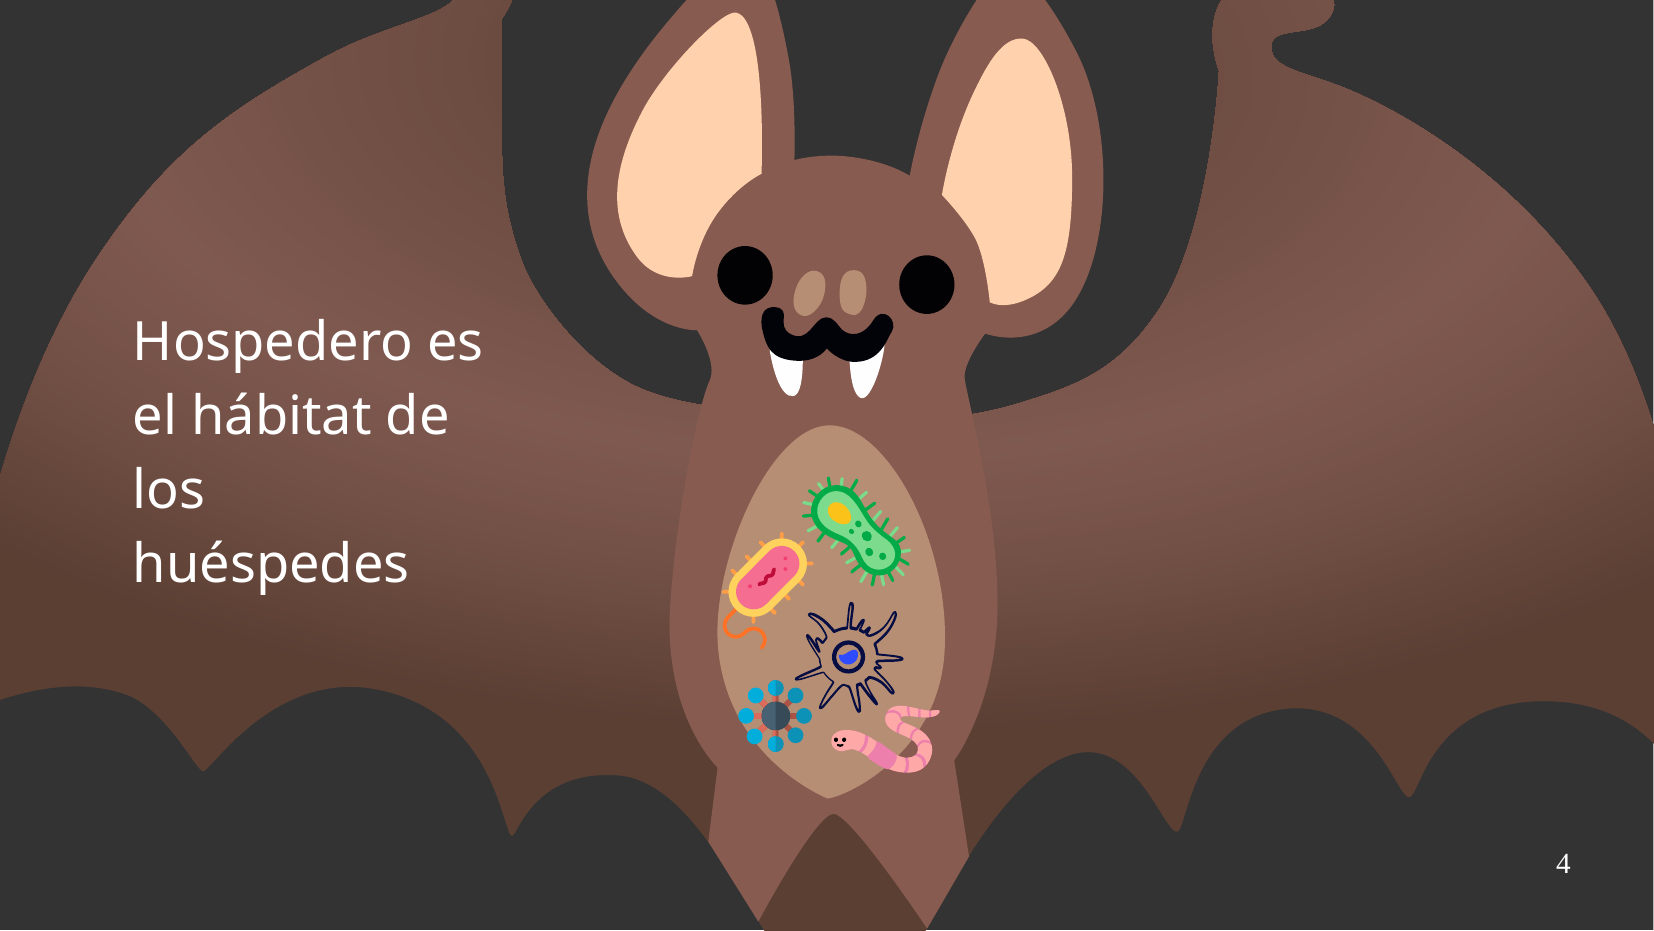

Hospedero es el hábitat de los huéspedes
4